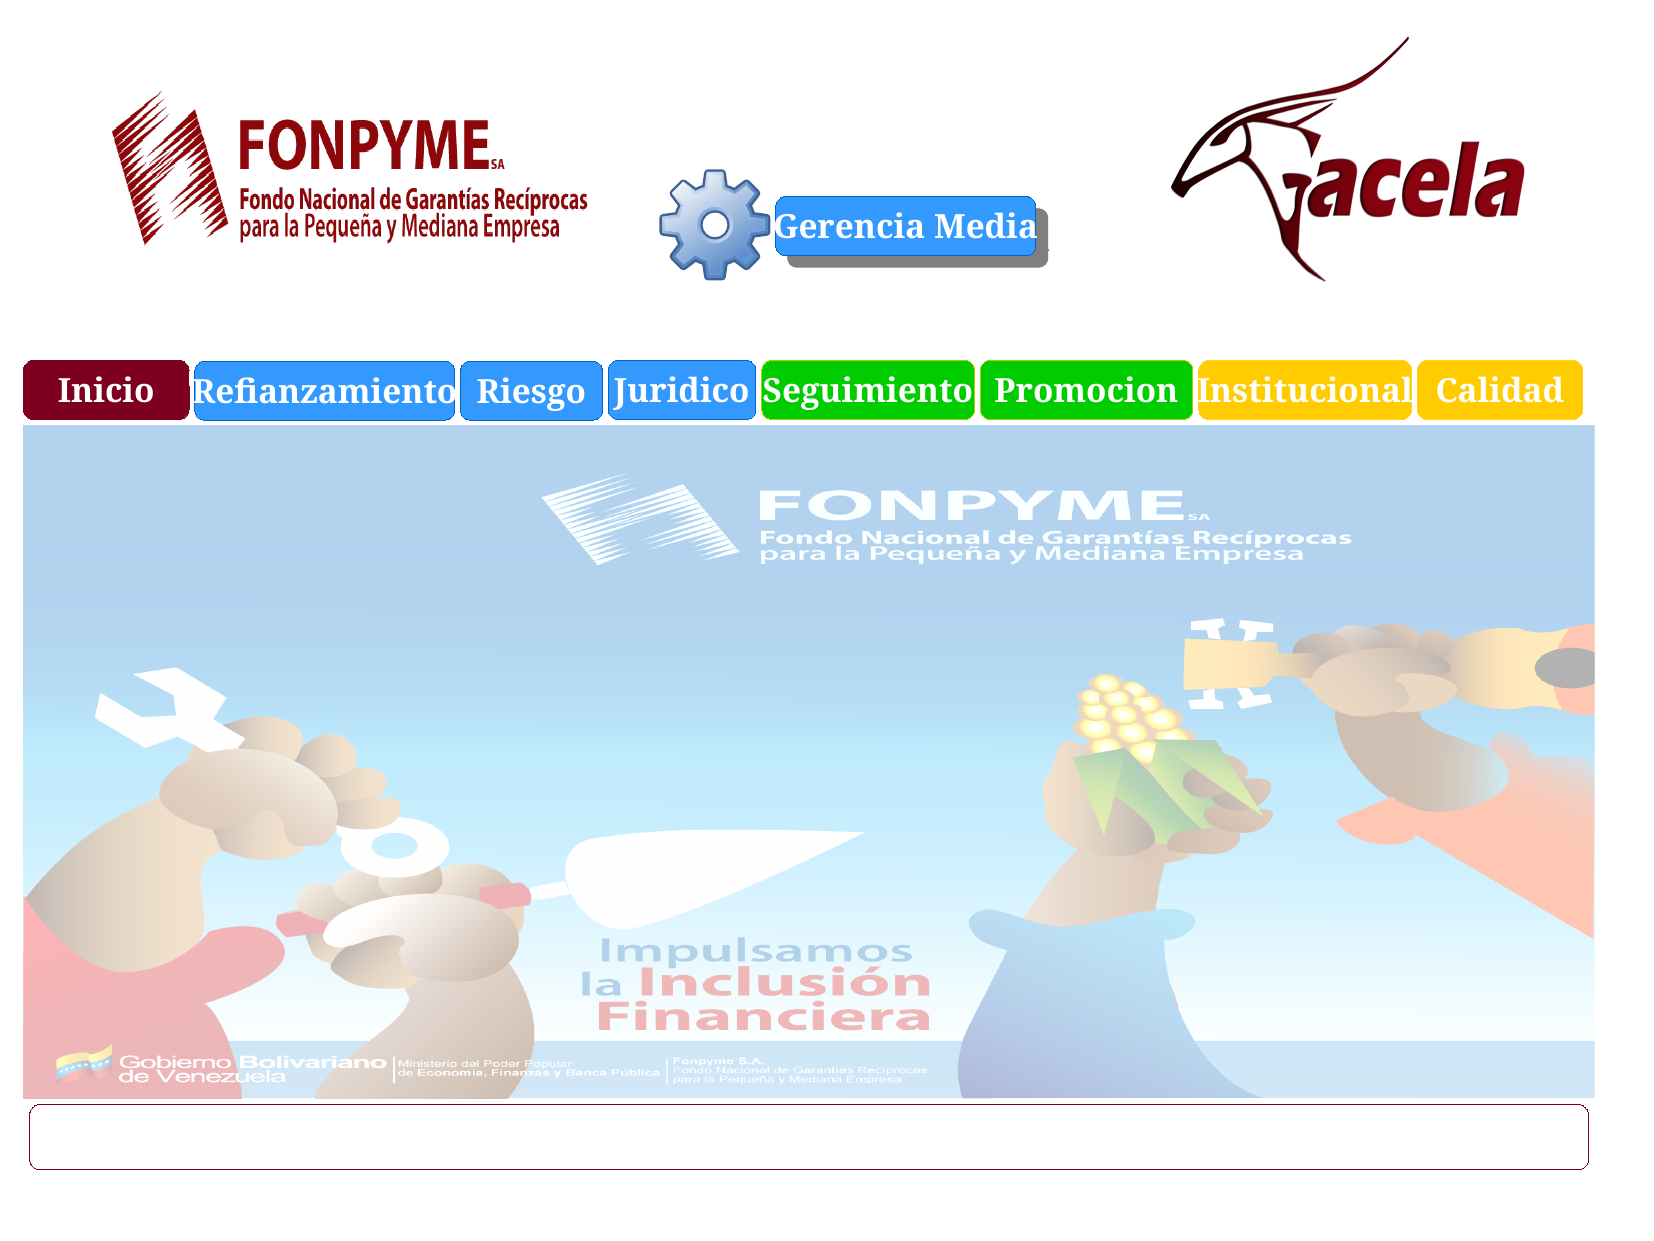

Gerencia Media
Inicio
Juridico
Seguimiento
Promocion
Institucional
Calidad
Refianzamiento
Riesgo